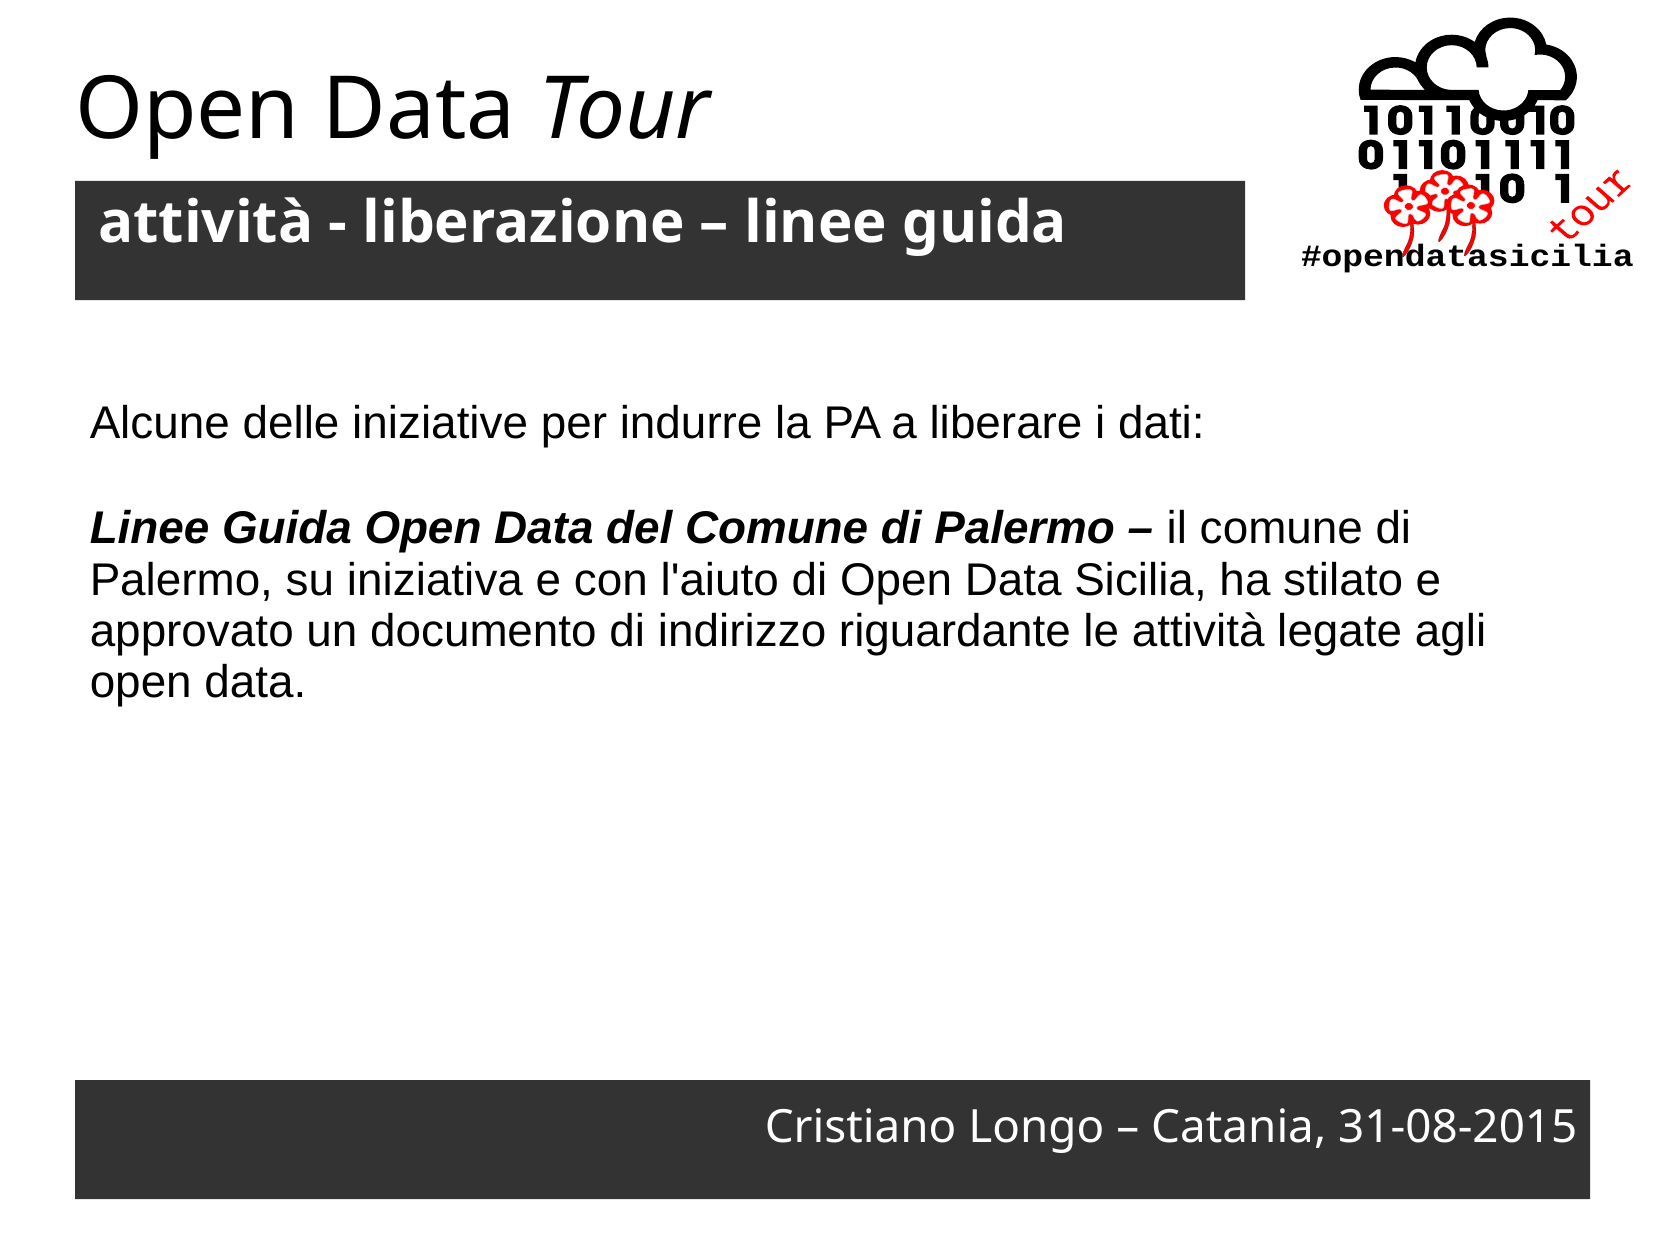

# Open Data Tour
 attività - liberazione – linee guida
Alcune delle iniziative per indurre la PA a liberare i dati:
Linee Guida Open Data del Comune di Palermo – il comune di Palermo, su iniziativa e con l'aiuto di Open Data Sicilia, ha stilato e approvato un documento di indirizzo riguardante le attività legate agli open data.
 Cristiano Longo – Catania, 31-08-2015